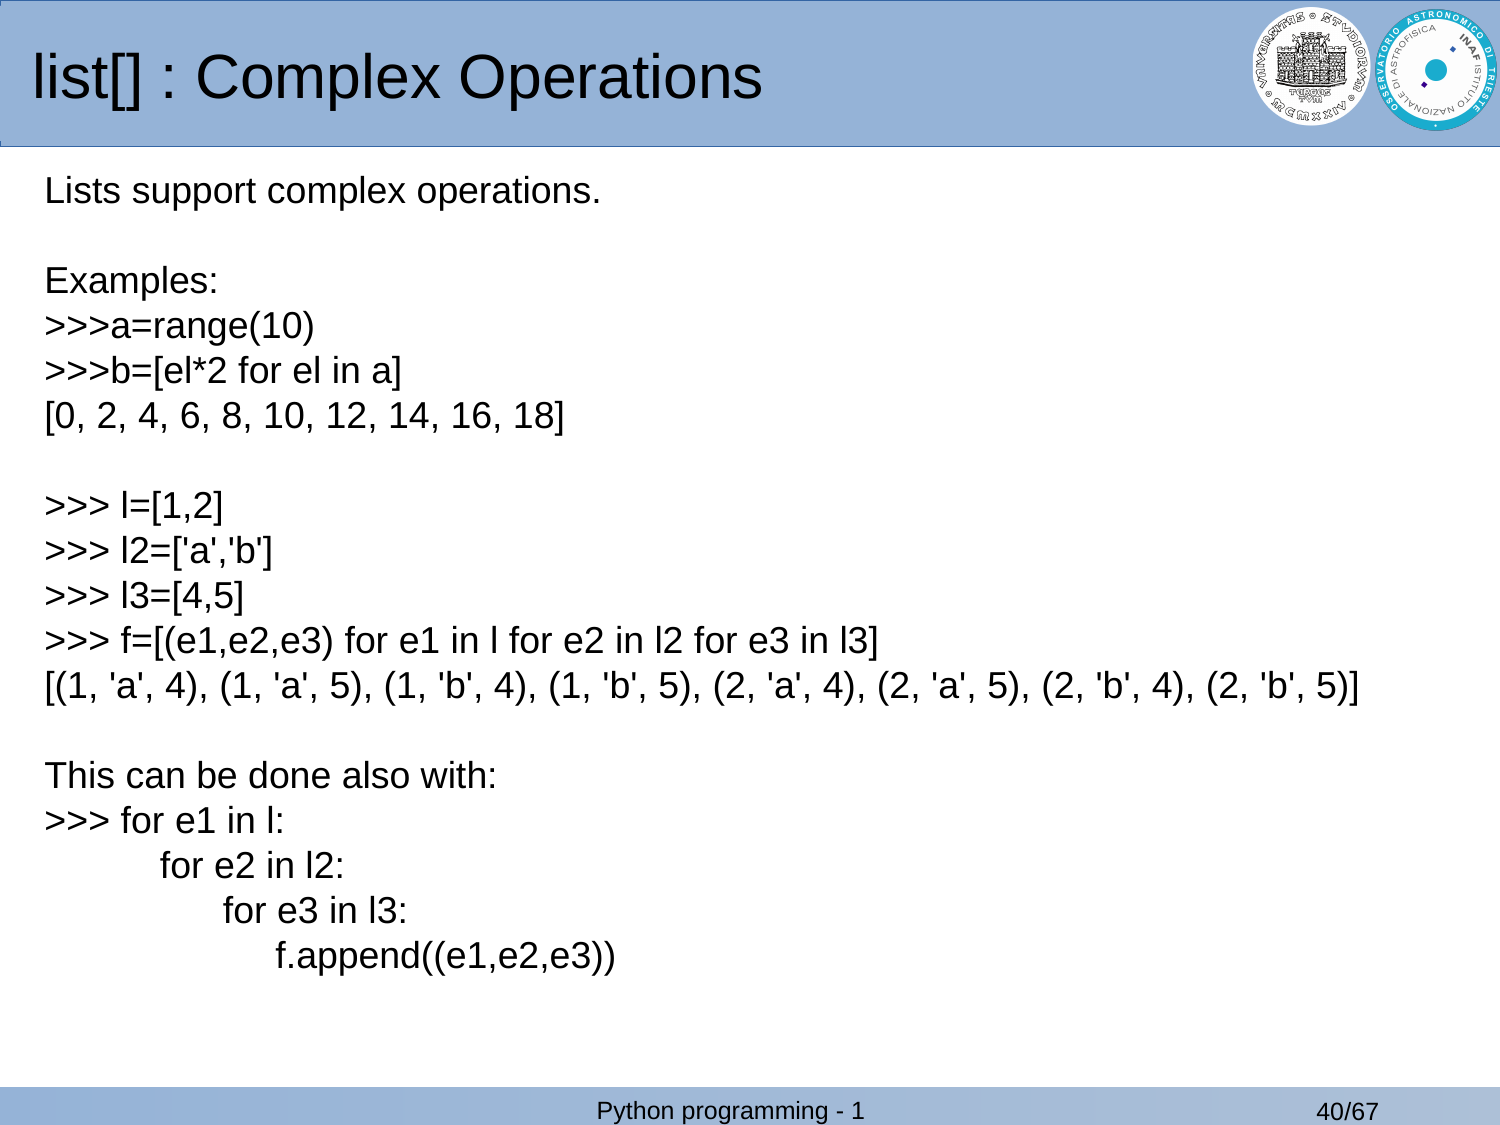

list[] : Complex Operations
# Lists support complex operations.
Examples:
>>>a=range(10)
>>>b=[el*2 for el in a]
[0, 2, 4, 6, 8, 10, 12, 14, 16, 18]
>>> l=[1,2]
>>> l2=['a','b']
>>> l3=[4,5]
>>> f=[(e1,e2,e3) for e1 in l for e2 in l2 for e3 in l3]
[(1, 'a', 4), (1, 'a', 5), (1, 'b', 4), (1, 'b', 5), (2, 'a', 4), (2, 'a', 5), (2, 'b', 4), (2, 'b', 5)]
This can be done also with:
>>> for e1 in l:
 for e2 in l2:
 for e3 in l3:
 f.append((e1,e2,e3))